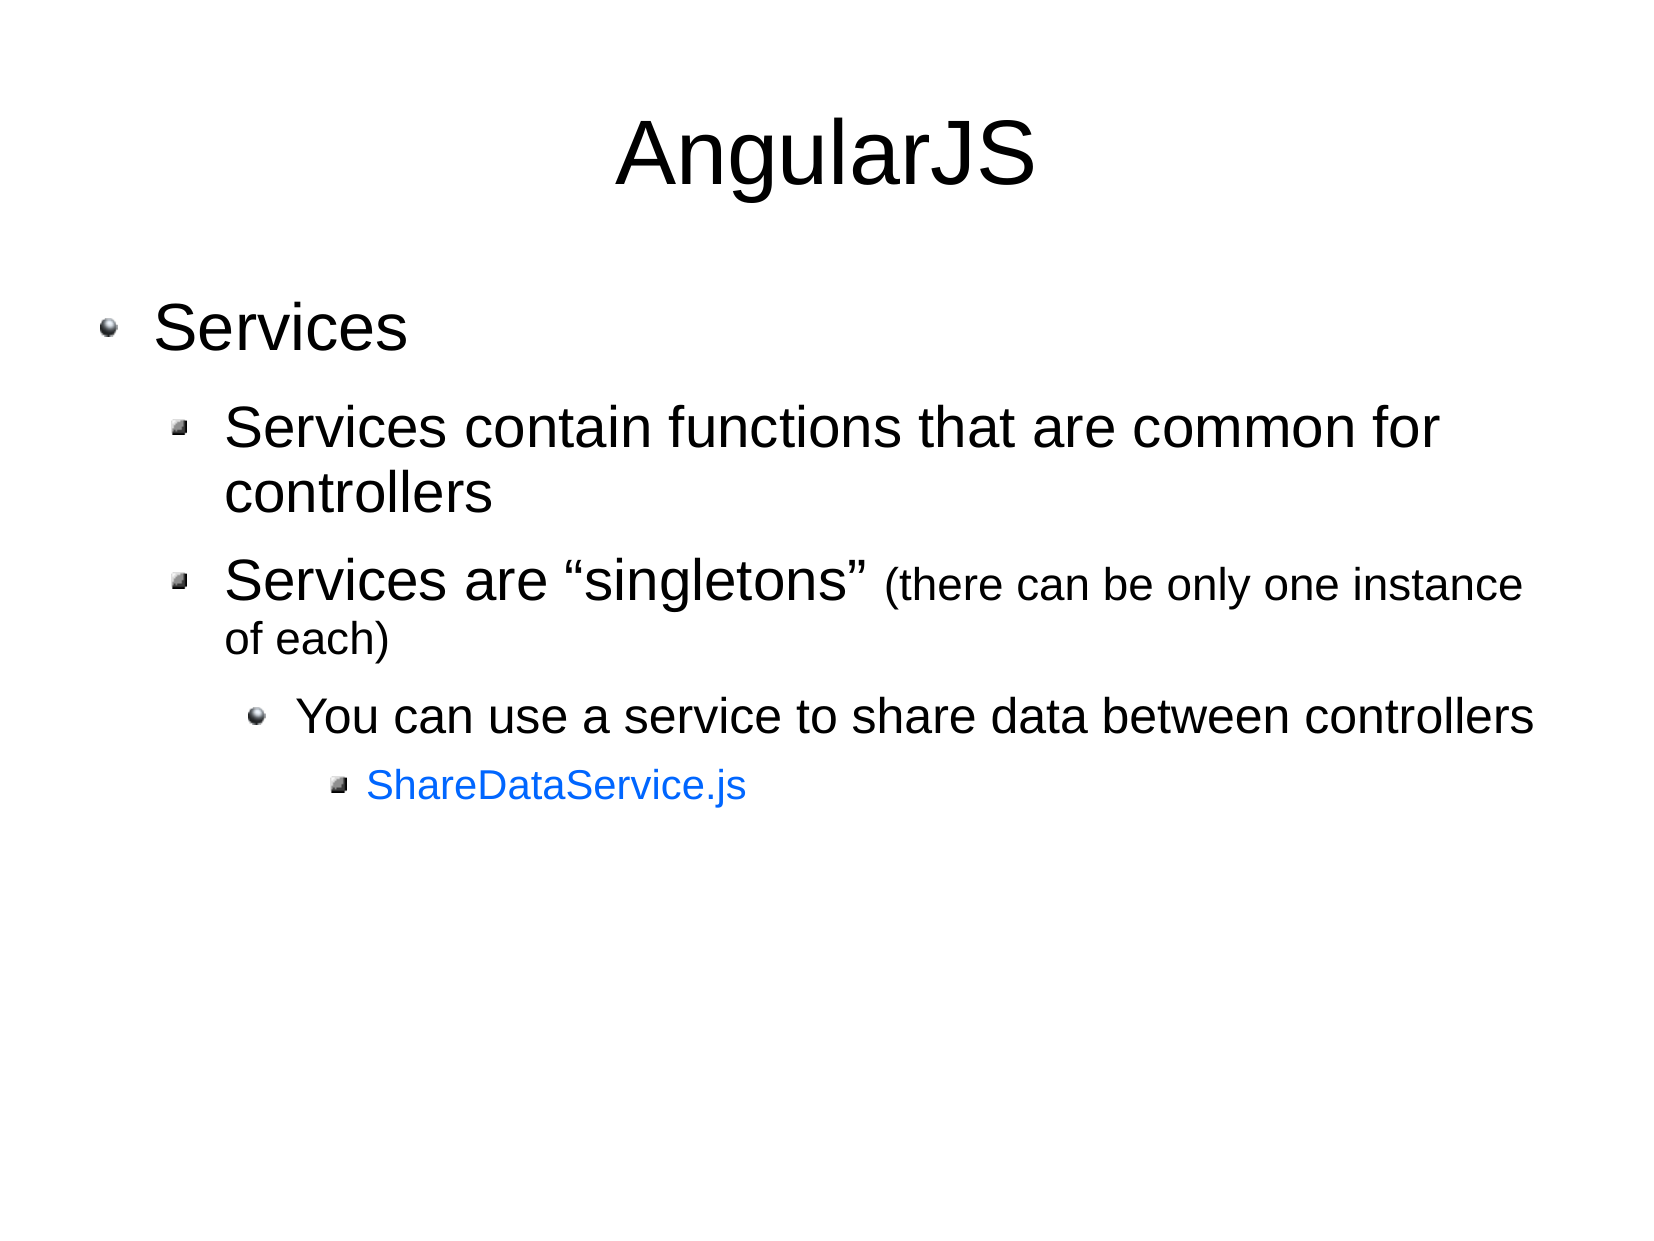

# AngularJS
Services
Services contain functions that are common for controllers
Services are “singletons” (there can be only one instance of each)
You can use a service to share data between controllers
ShareDataService.js